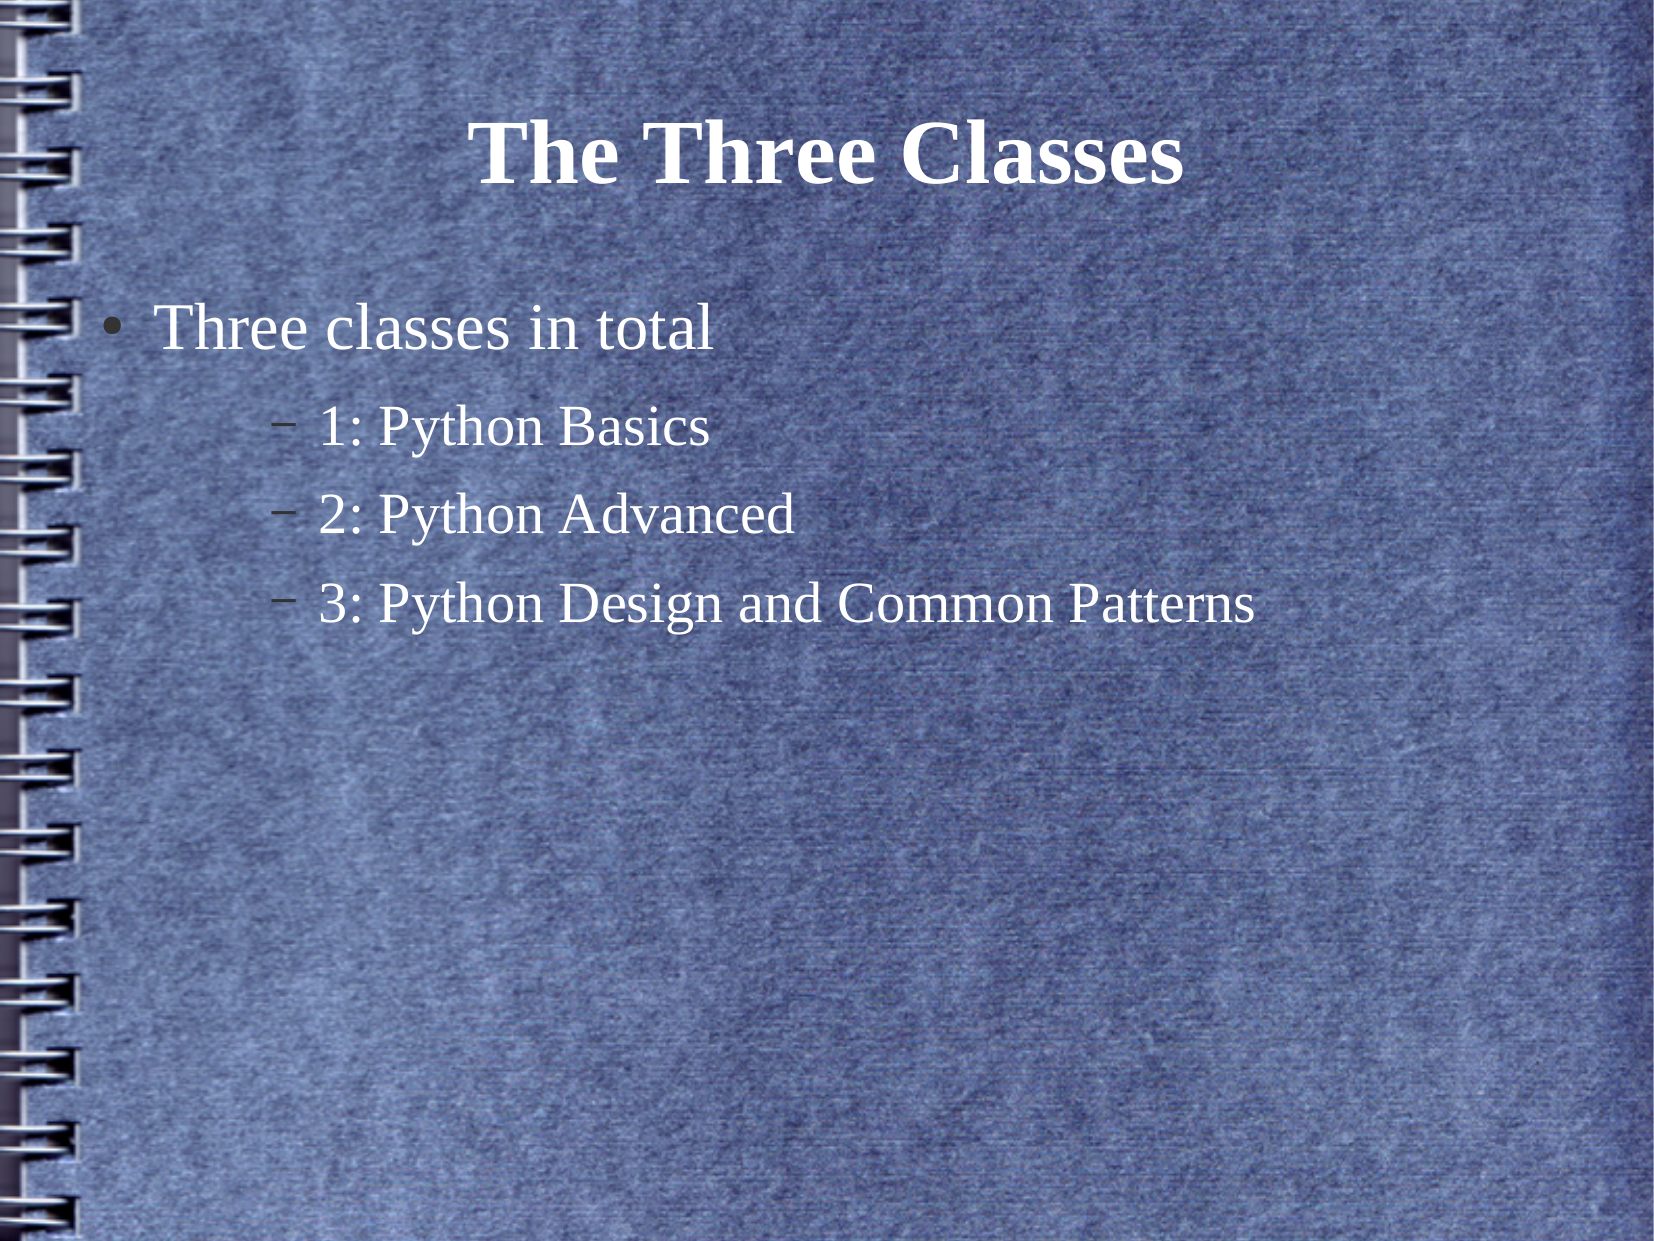

# The Three Classes
Three classes in total
1: Python Basics
2: Python Advanced
3: Python Design and Common Patterns